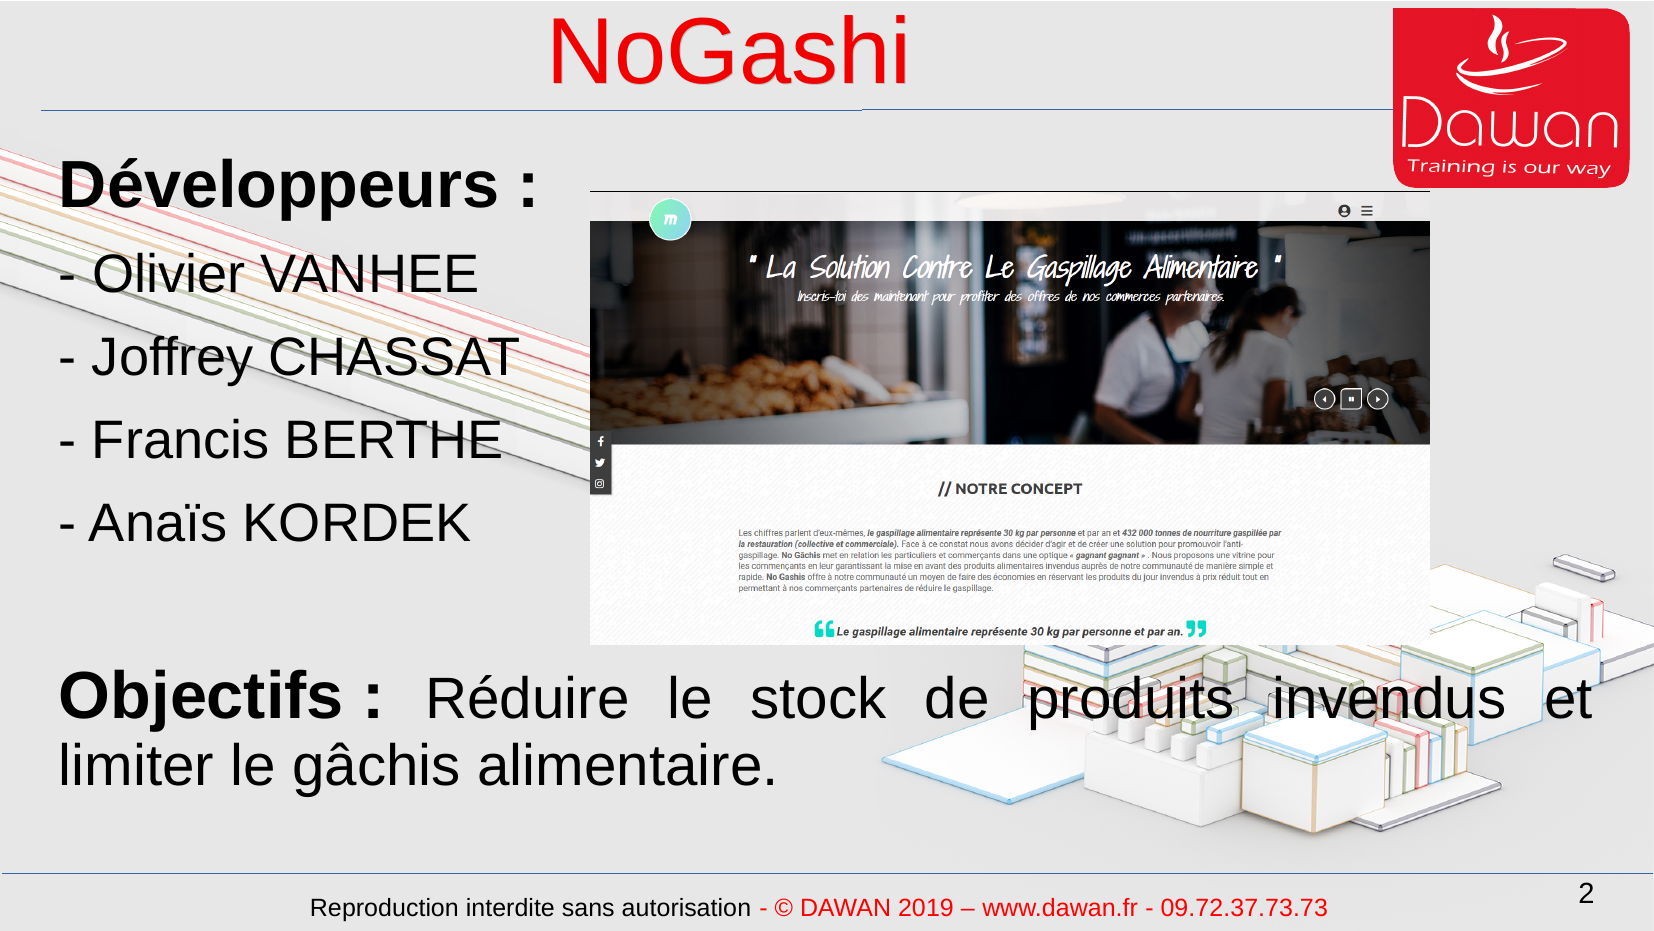

# NoGashi
Développeurs :
- Olivier VANHEE
- Joffrey CHASSAT
- Francis BERTHE
- Anaïs KORDEK
Objectifs : Réduire le stock de produits invendus et limiter le gâchis alimentaire.
2